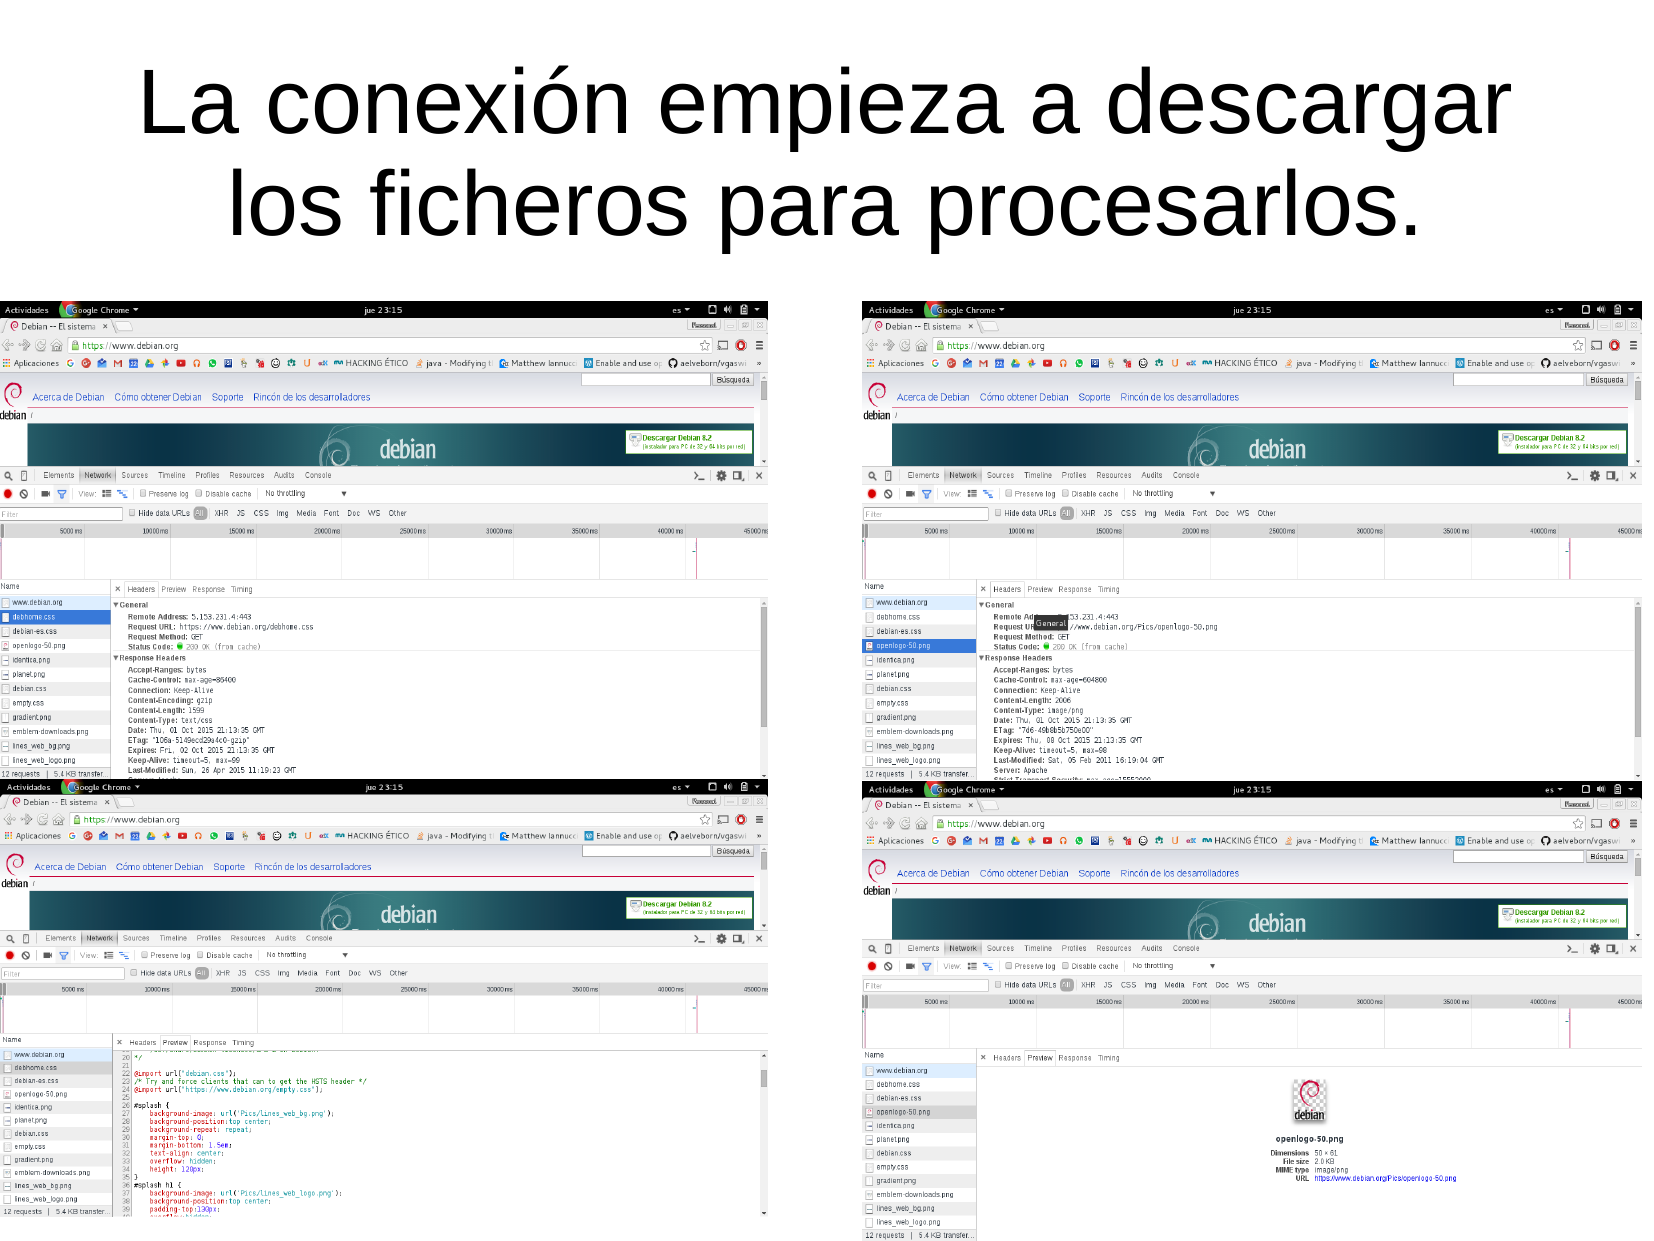

# La conexión empieza a descargar los ficheros para procesarlos.